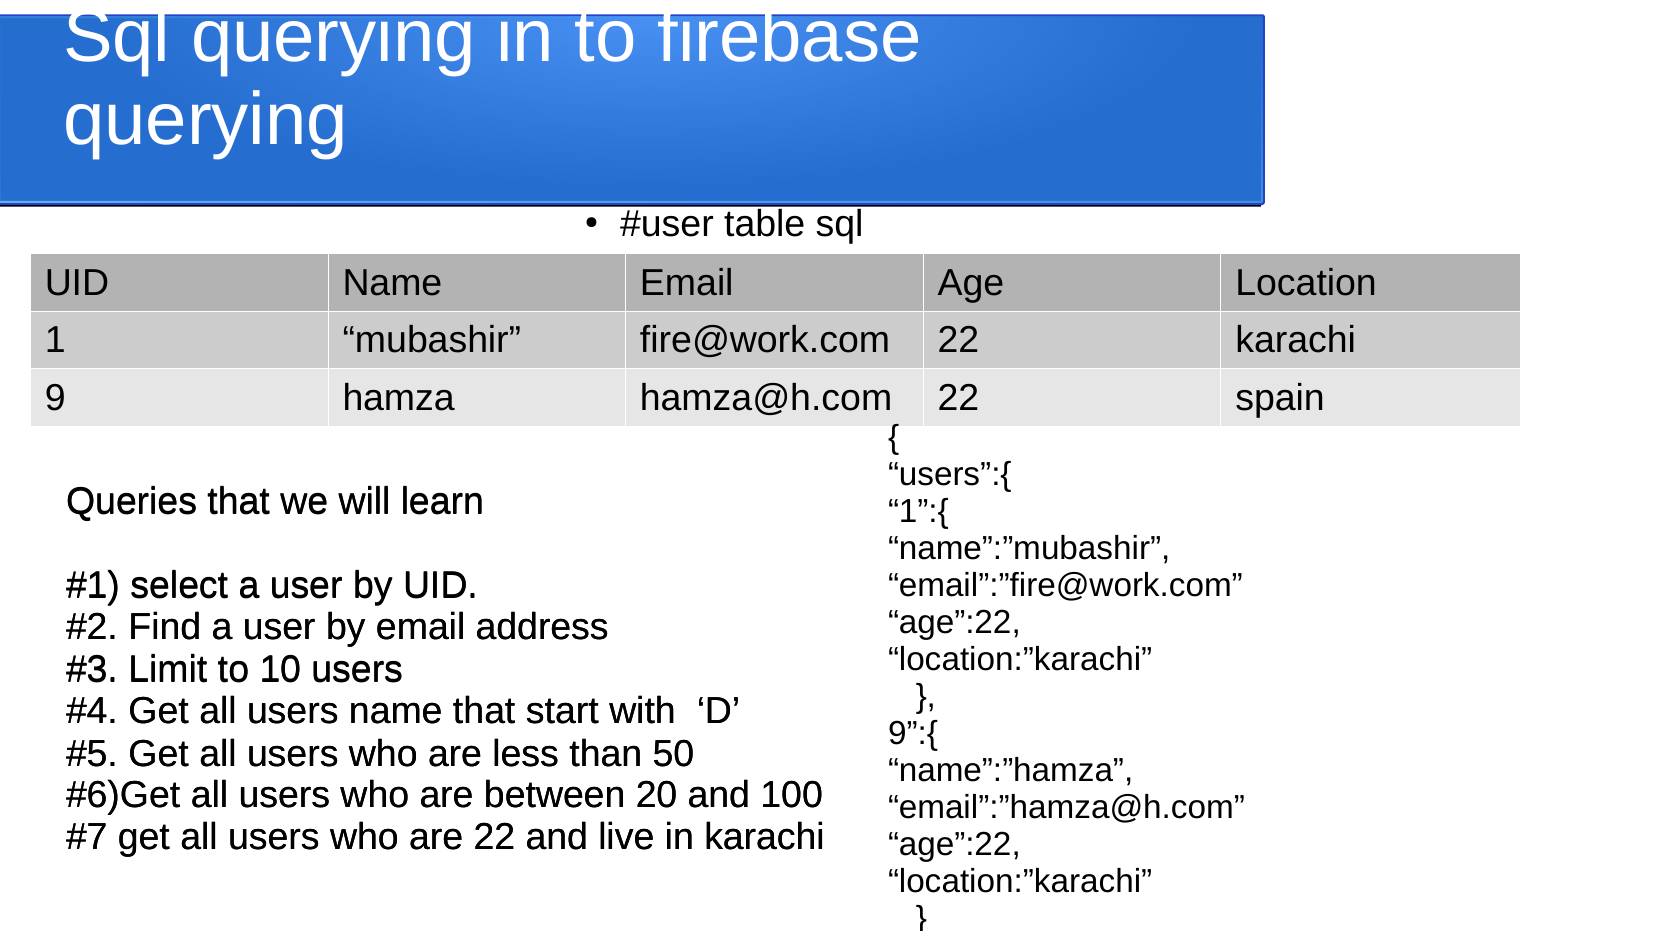

# Sql querying in to firebase querying
#user table sql
| UID | Name | Email | Age | Location |
| --- | --- | --- | --- | --- |
| 1 | “mubashir” | fire@work.com | 22 | karachi |
| 9 | hamza | hamza@h.com | 22 | spain |
{
“users”:{
“1”:{
“name”:”mubashir”,
“email”:”fire@work.com”
“age”:22,
“location:”karachi”
 },
9”:{
“name”:”hamza”,
“email”:”hamza@h.com”
“age”:22,
“location:”karachi”
 }
 }
}
Queries that we will learn
#1) select a user by UID.
#2. Find a user by email address
#3. Limit to 10 users
#4. Get all users name that start with ‘D’
#5. Get all users who are less than 50
#6)Get all users who are between 20 and 100
#7 get all users who are 22 and live in karachi
Queries that we will learn
#1) select a user by UID.
#2. Find a user by email address
#3. Limit to 10 users
#4. Get all users name that start with ‘D’
#5. Get all users who are less than 50
#6)Get all users who are between 20 and 100
#7 get all users who are 22 and live in karachi